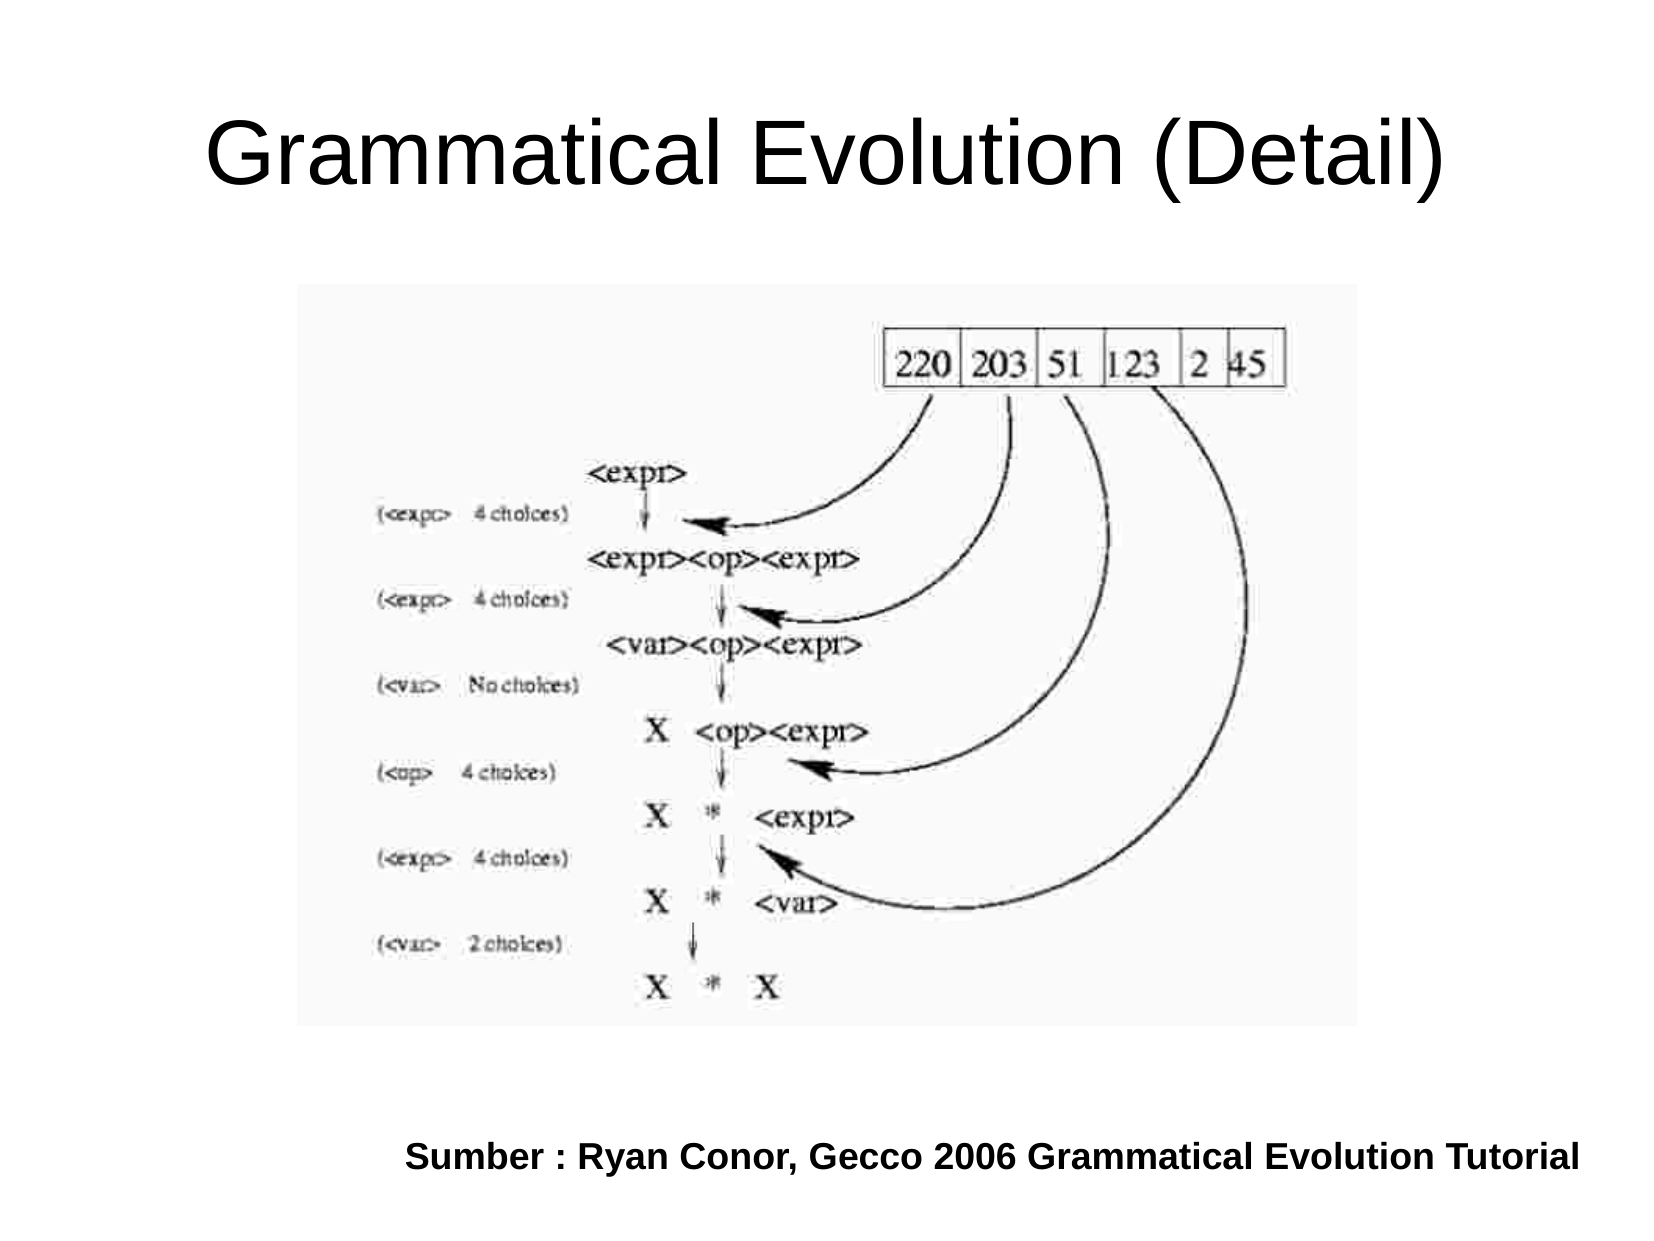

# Grammatical Evolution (Detail)
Sumber : Ryan Conor, Gecco 2006 Grammatical Evolution Tutorial